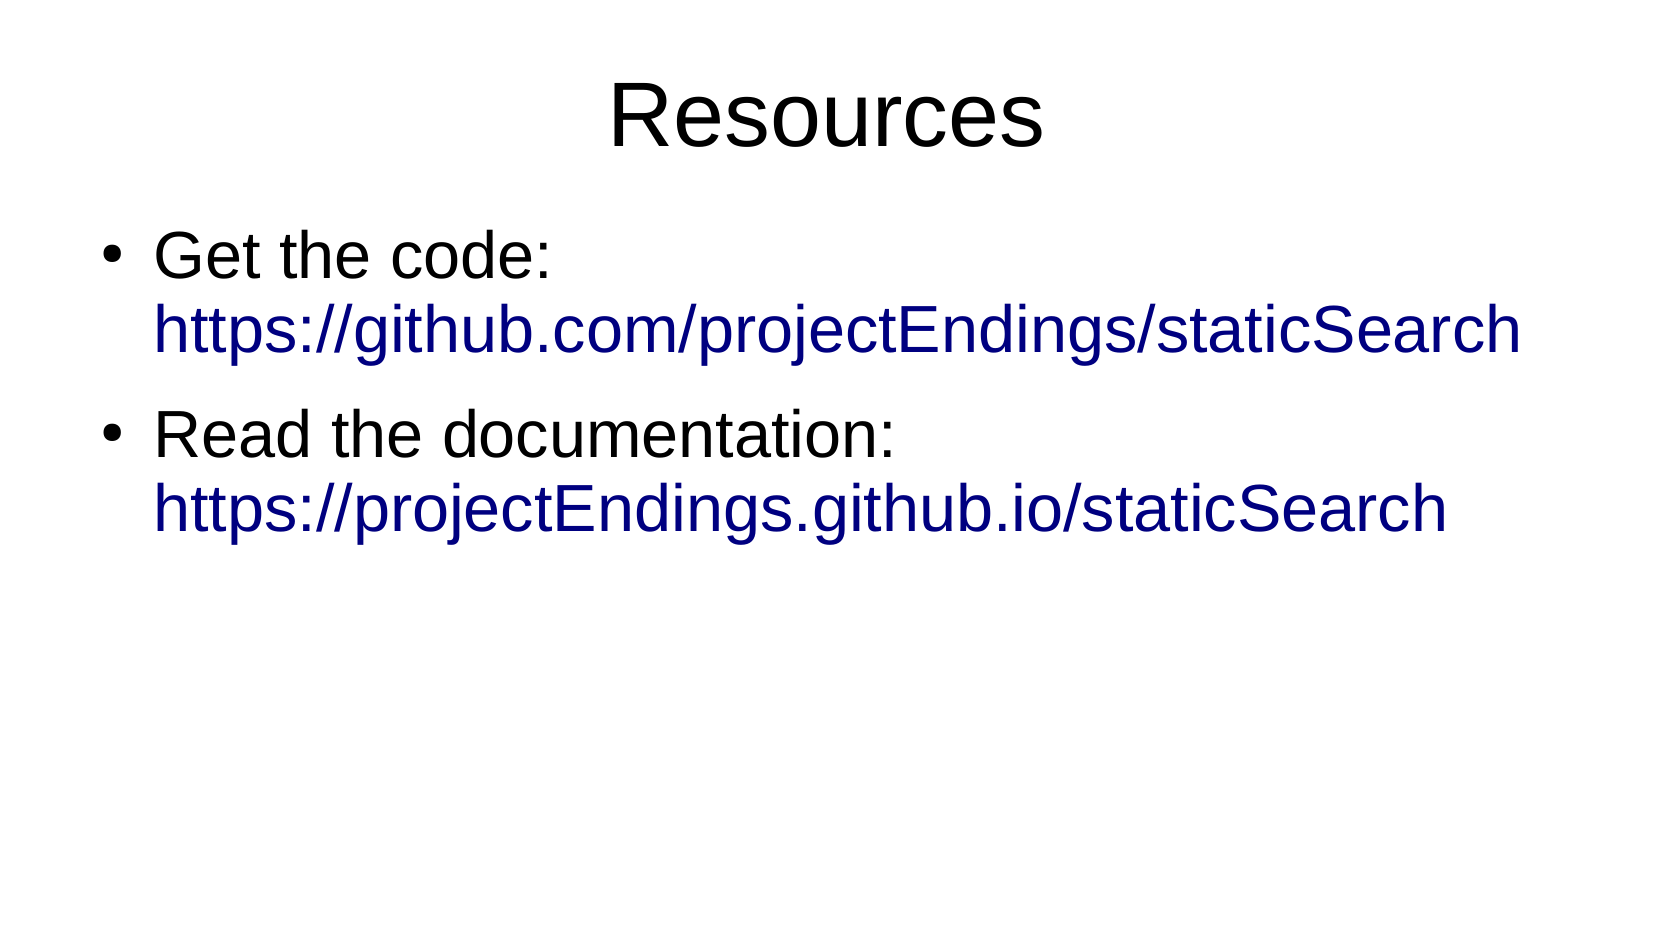

# Resources
Get the code: https://github.com/projectEndings/staticSearch
Read the documentation: https://projectEndings.github.io/staticSearch